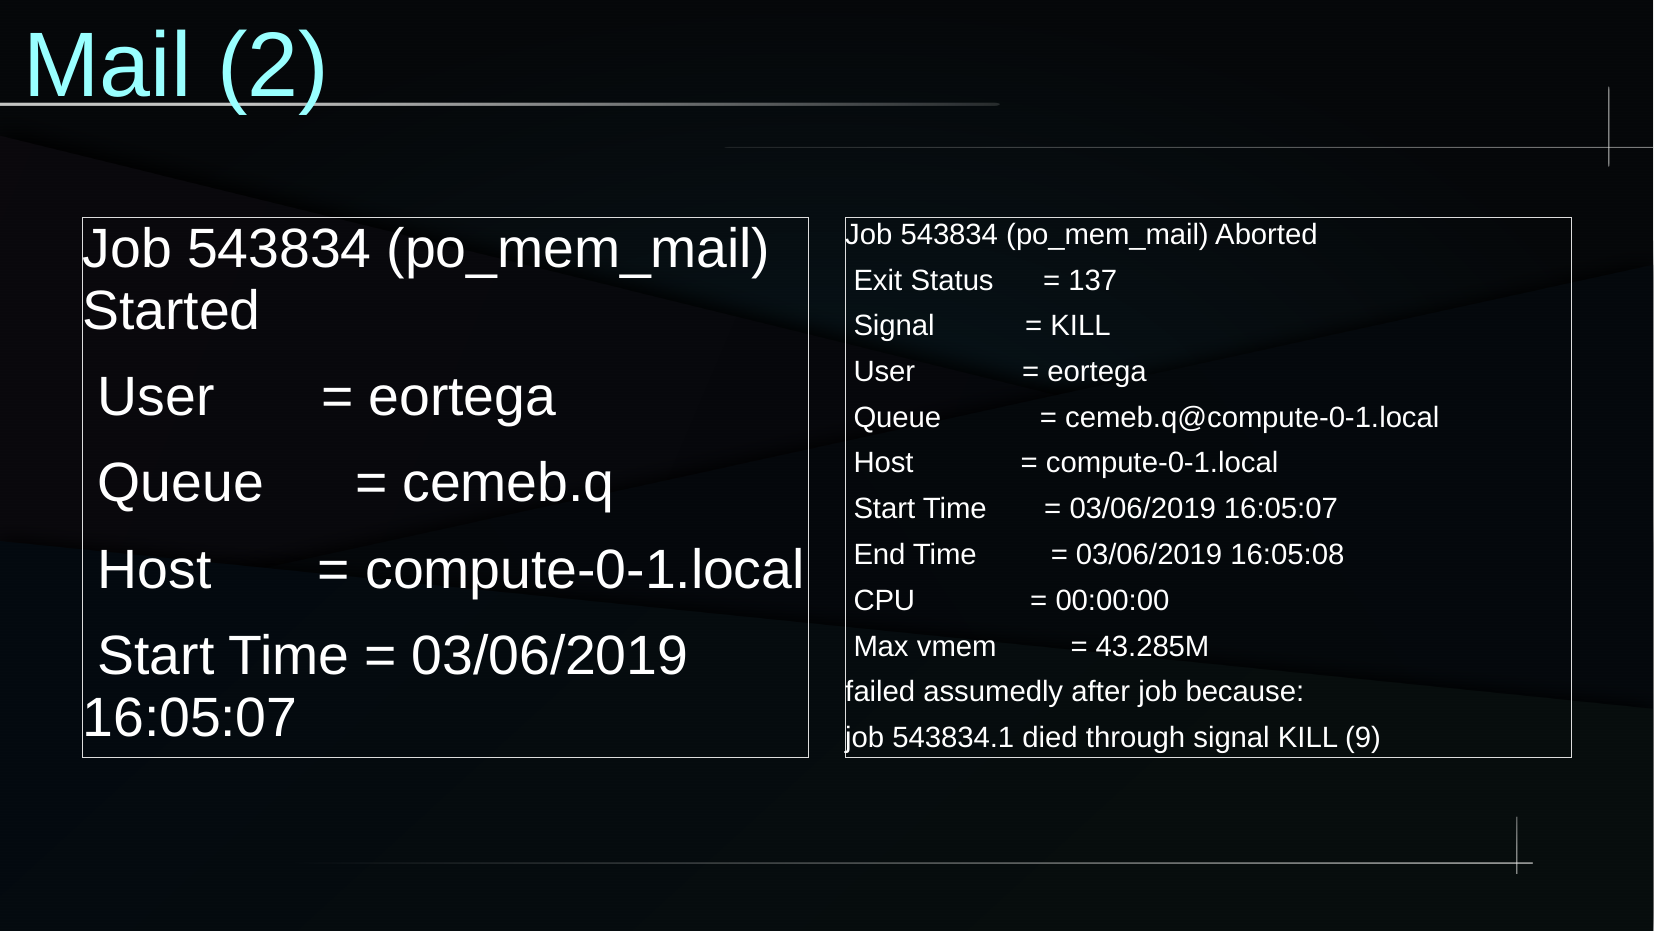

# Mail (2)
Job 543834 (po_mem_mail) Started
 User = eortega
 Queue = cemeb.q
 Host = compute-0-1.local
 Start Time = 03/06/2019 16:05:07
Job 543834 (po_mem_mail) Aborted
 Exit Status = 137
 Signal = KILL
 User = eortega
 Queue = cemeb.q@compute-0-1.local
 Host = compute-0-1.local
 Start Time = 03/06/2019 16:05:07
 End Time = 03/06/2019 16:05:08
 CPU = 00:00:00
 Max vmem = 43.285M
failed assumedly after job because:
job 543834.1 died through signal KILL (9)